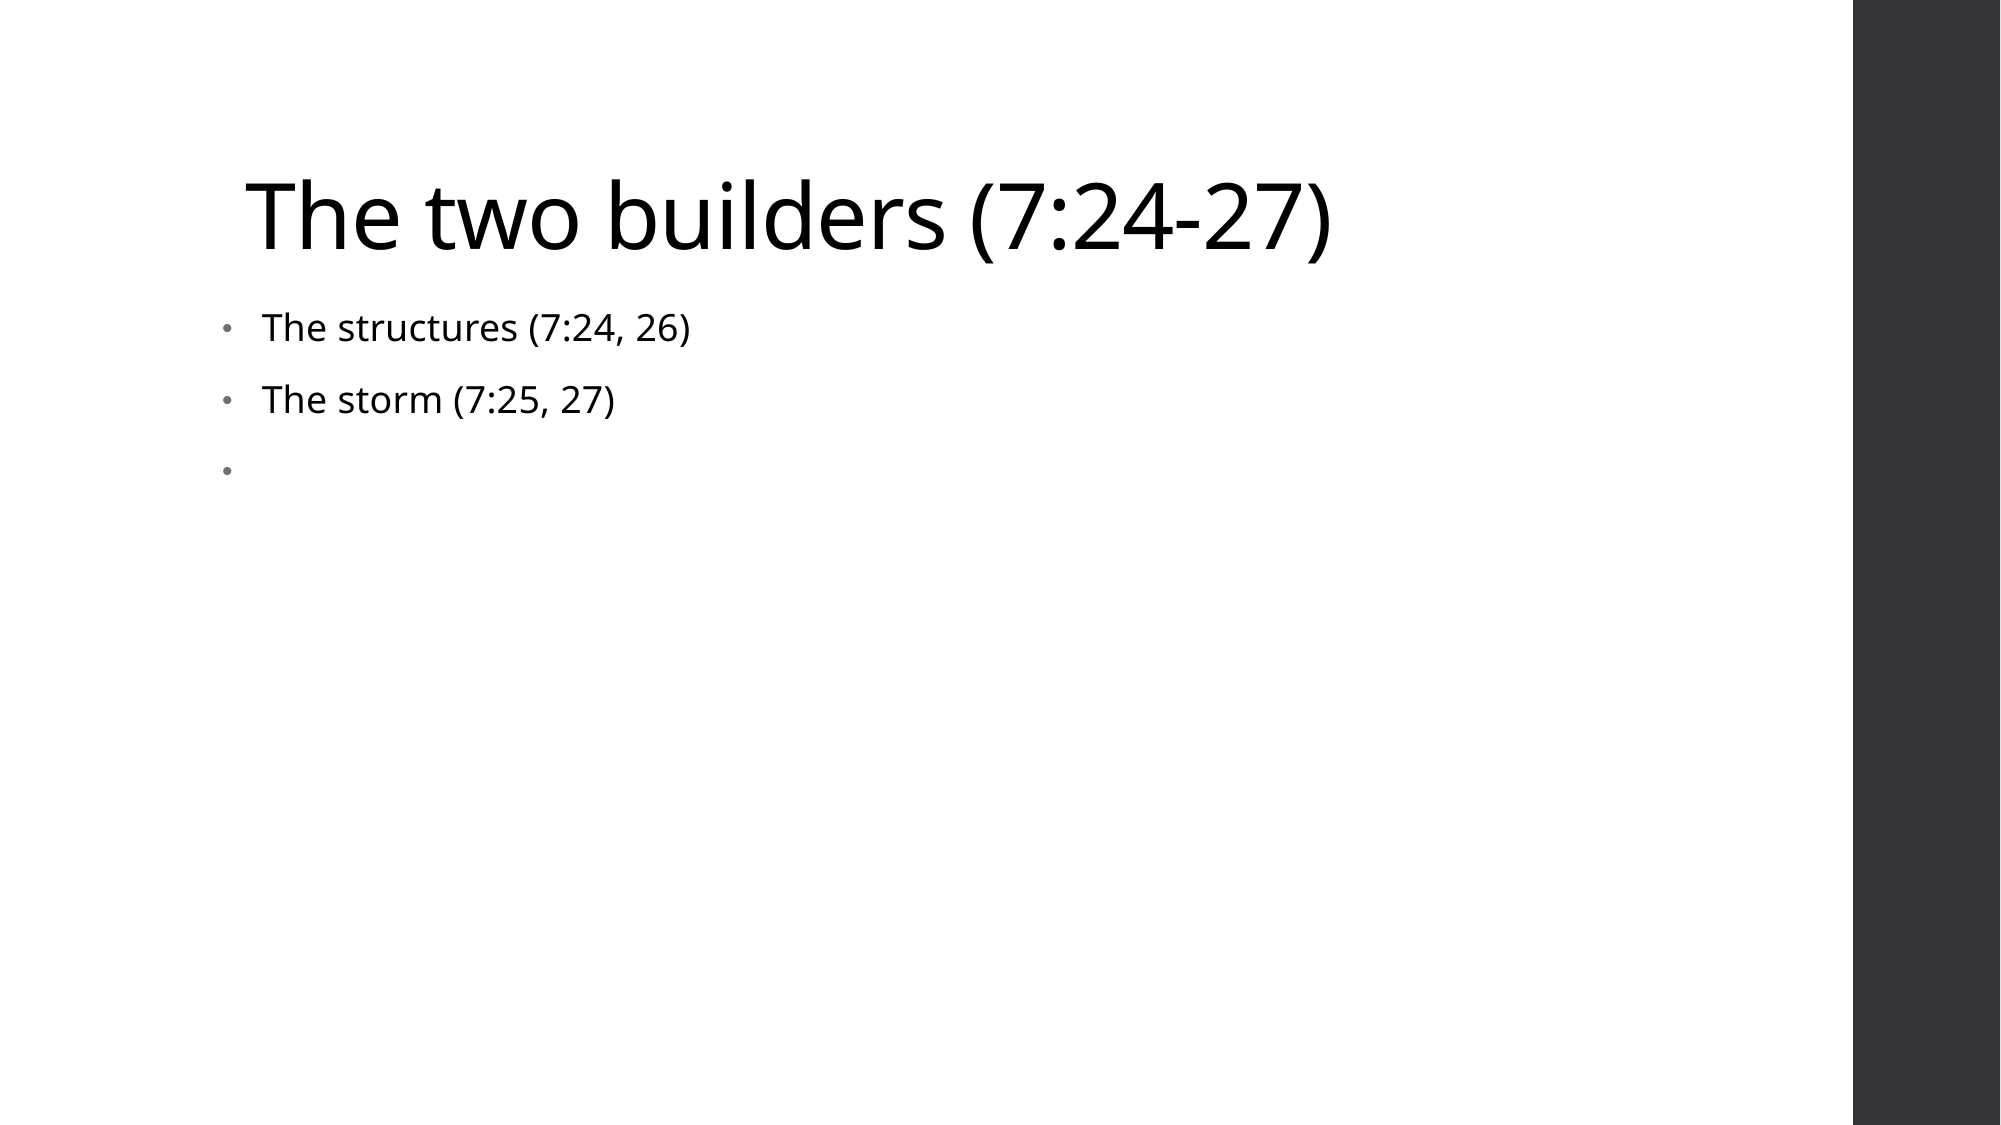

# The two builders (7:24-27)
 The structures (7:24, 26)
 The storm (7:25, 27)